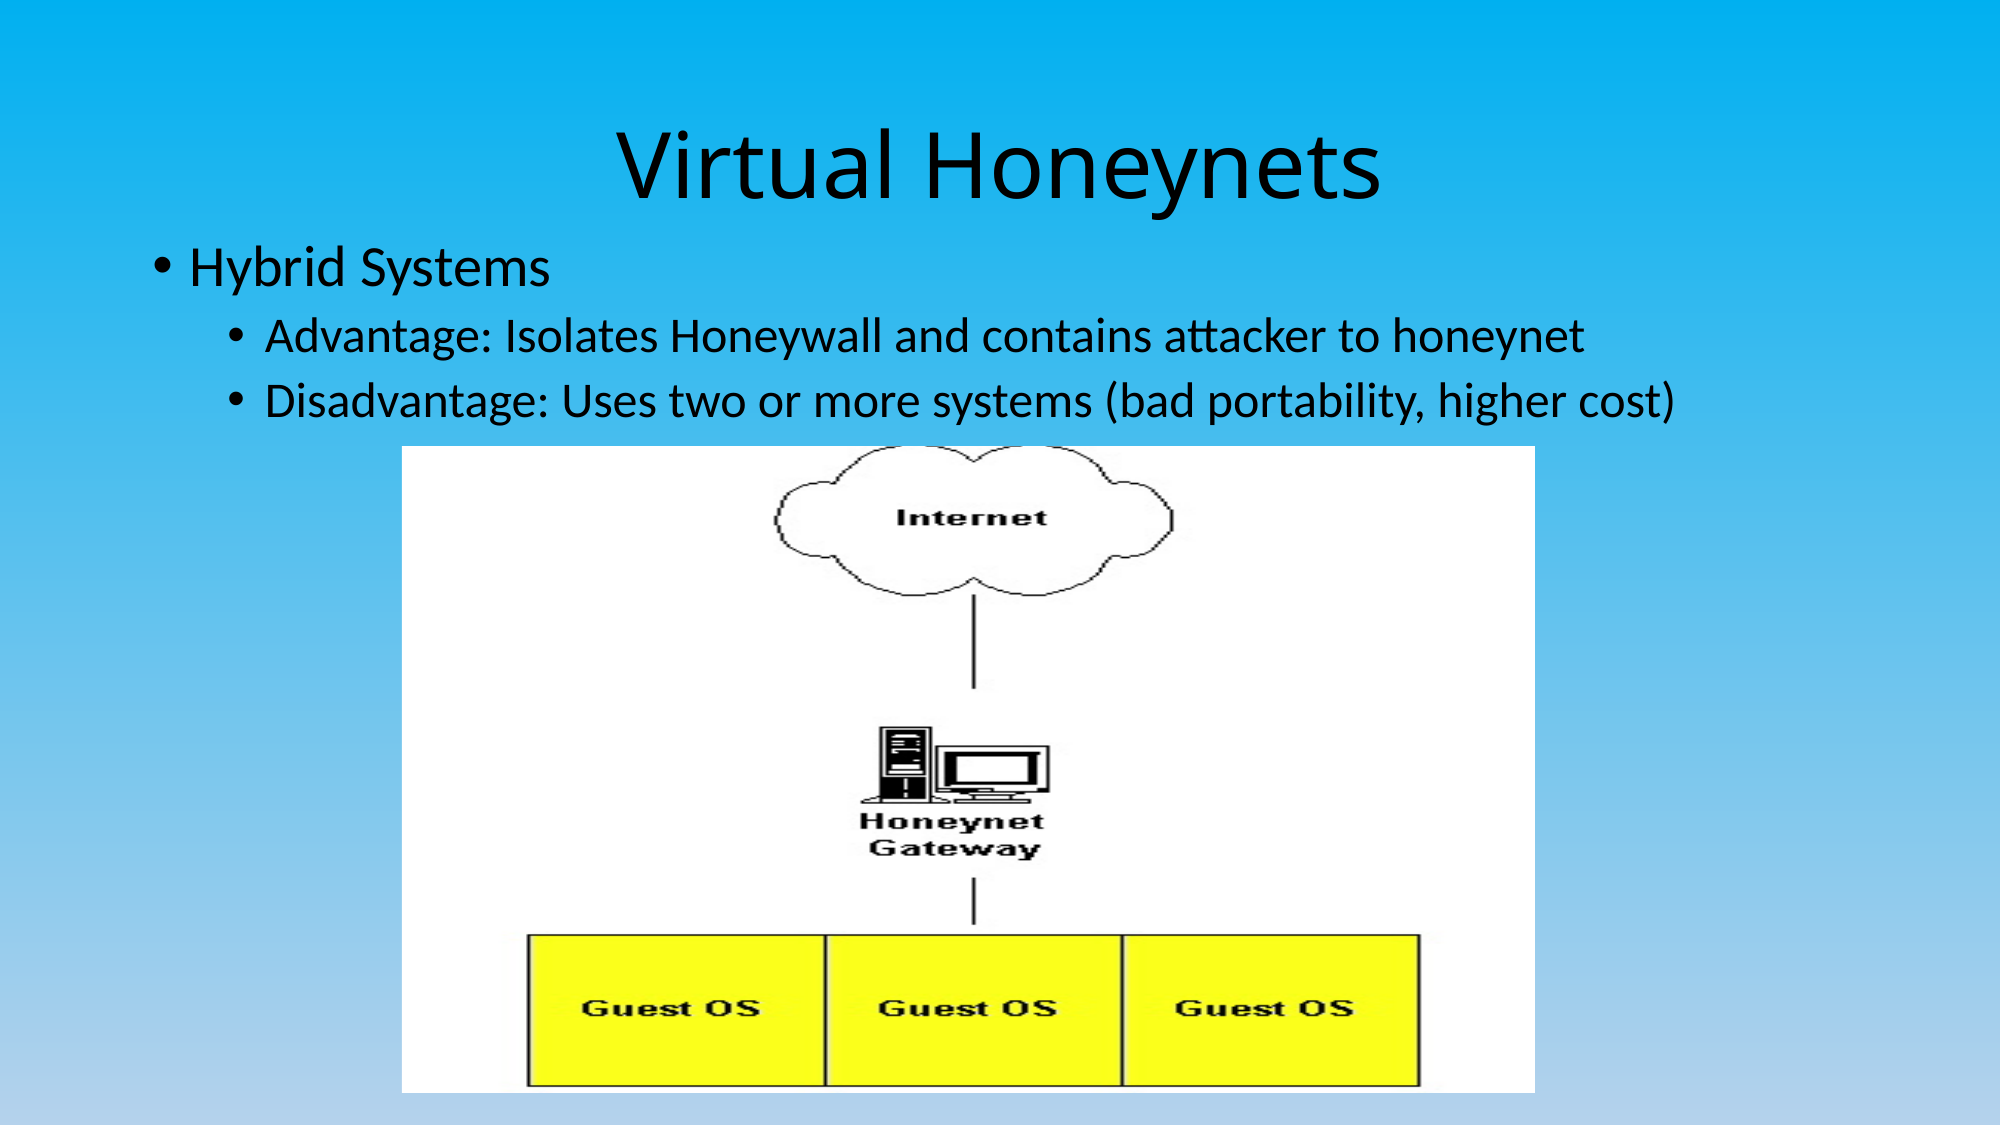

# Virtual Honeynets
Hybrid Systems
Advantage: Isolates Honeywall and contains attacker to honeynet
Disadvantage: Uses two or more systems (bad portability, higher cost)